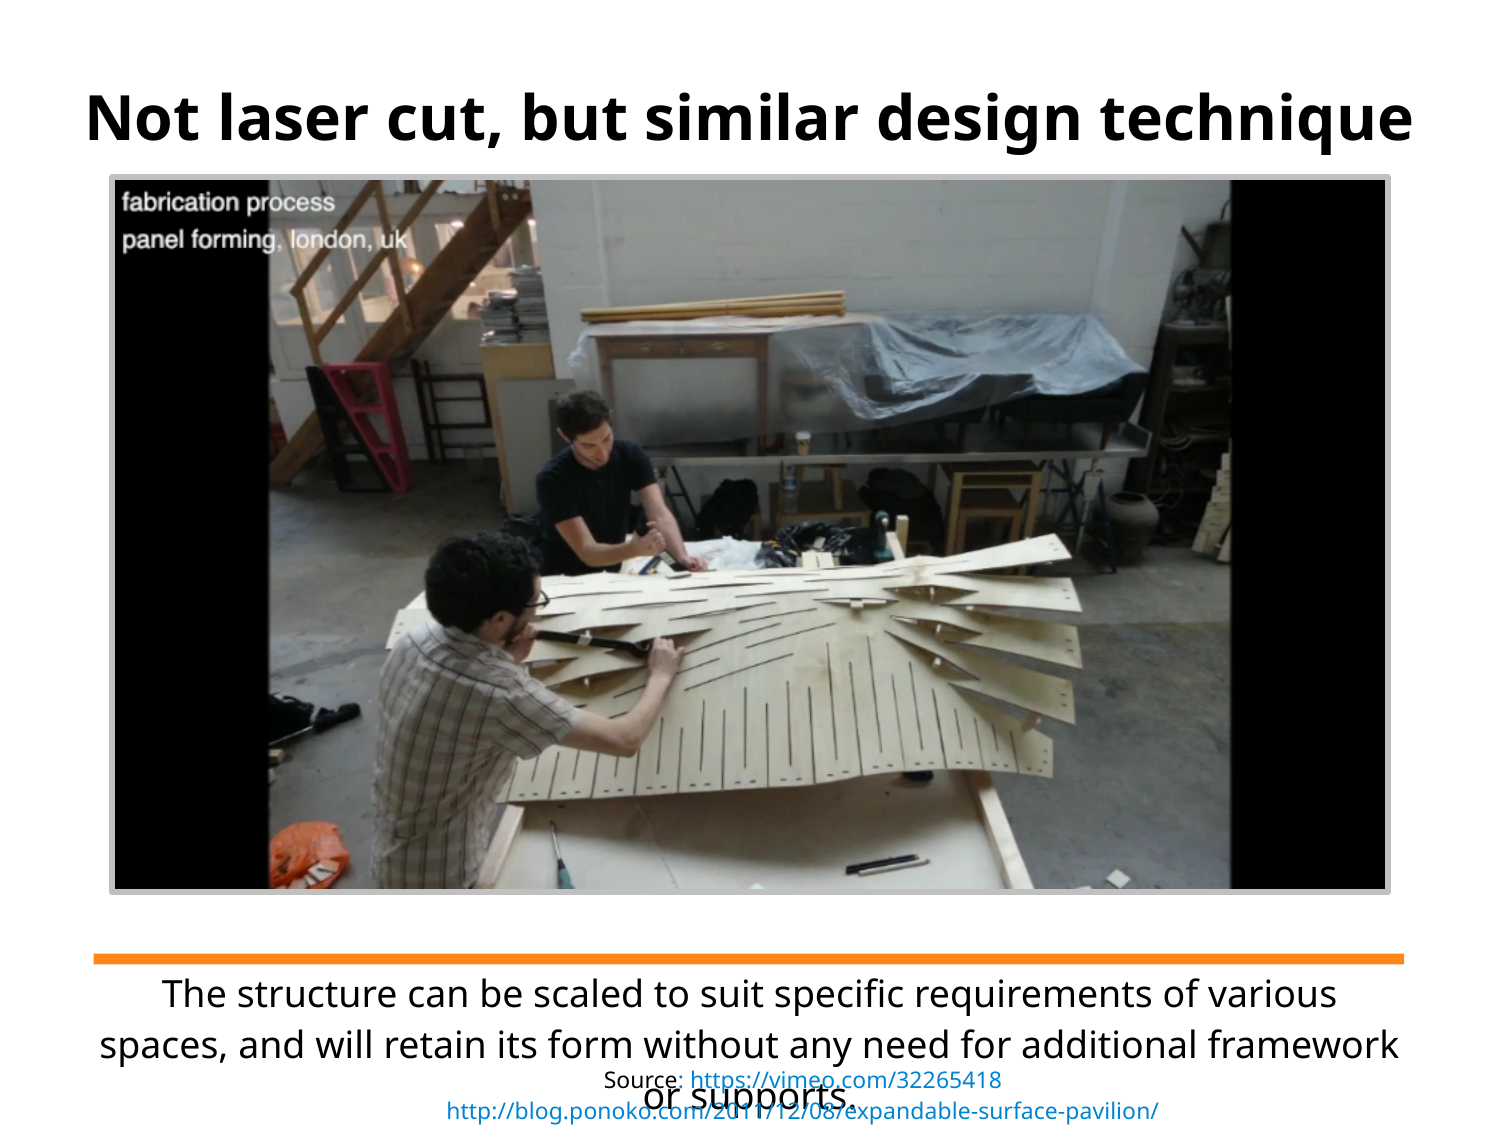

# Not laser cut, but similar design technique
The structure can be scaled to suit specific requirements of various spaces, and will retain its form without any need for additional framework or supports.
Source: https://vimeo.com/32265418
http://blog.ponoko.com/2011/12/08/expandable-surface-pavilion/